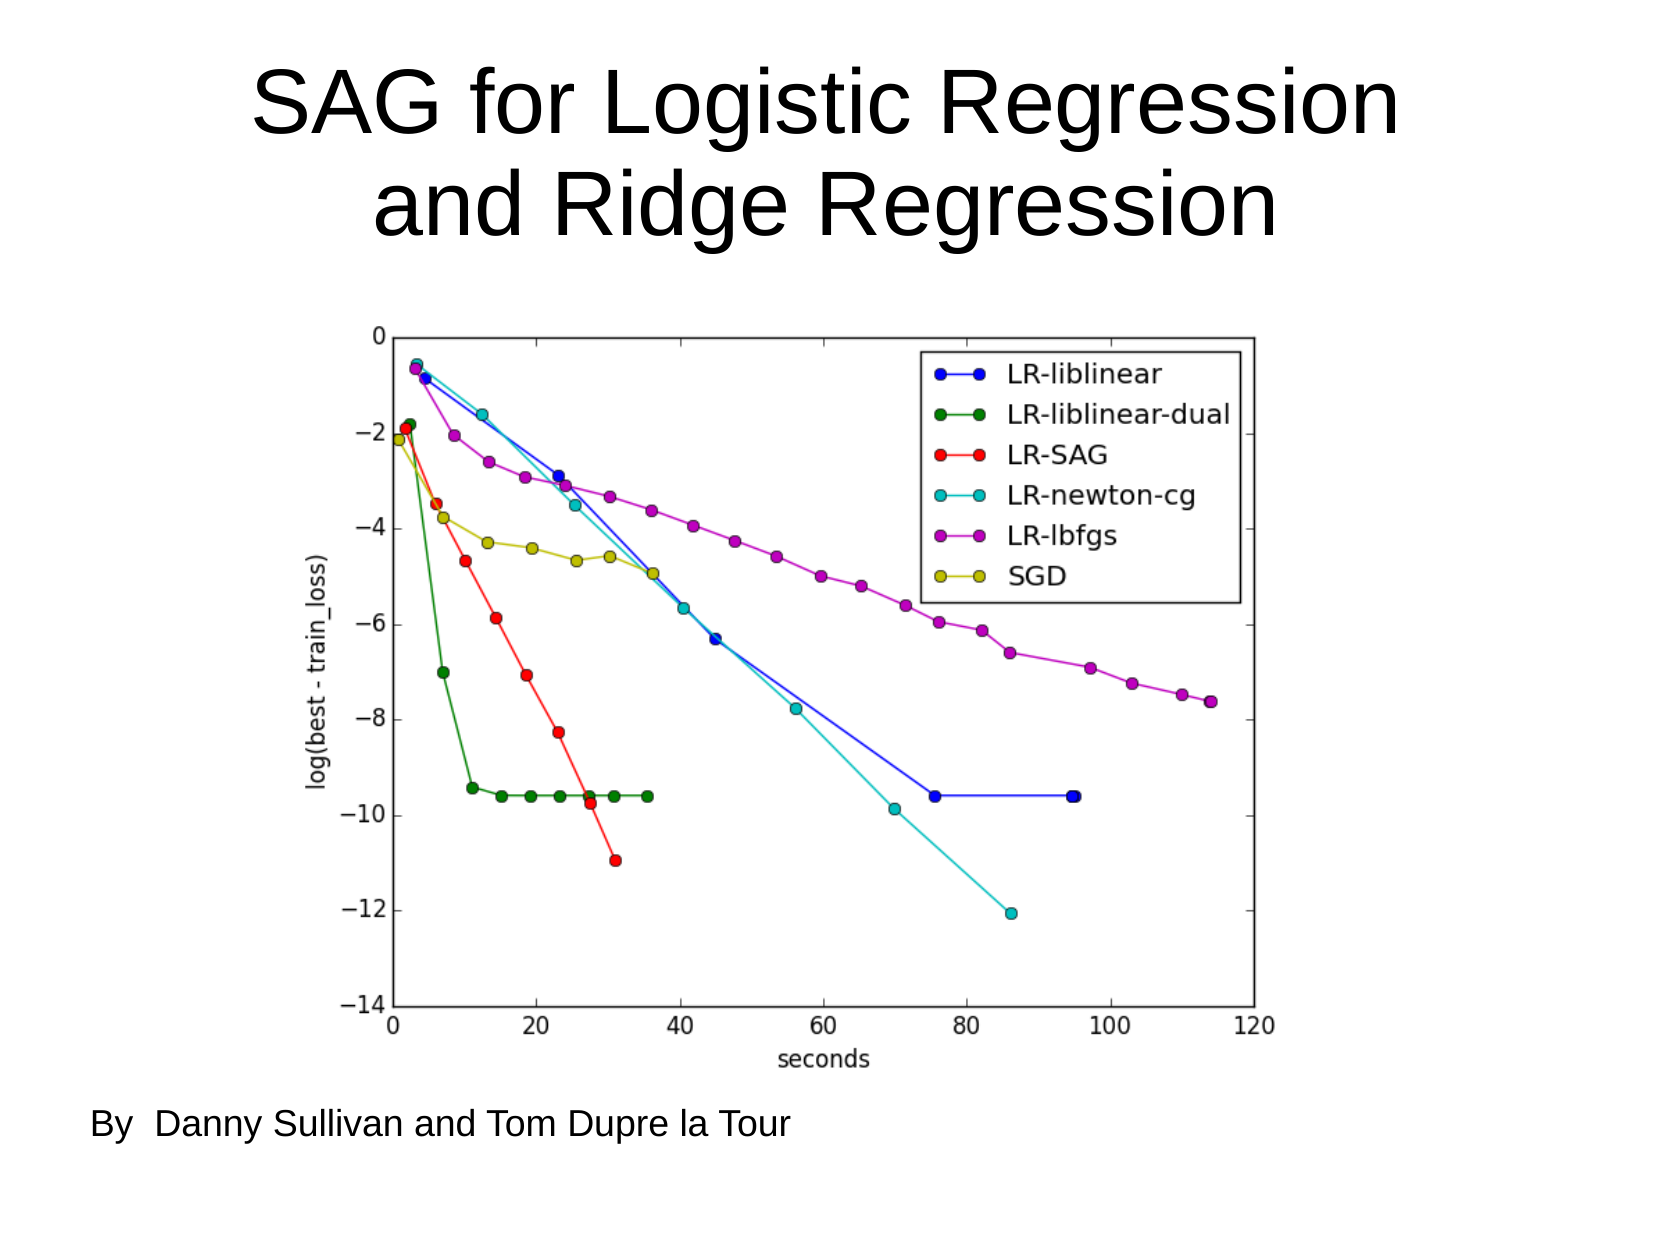

# SAG for Logistic Regression and Ridge Regression
By Danny Sullivan and Tom Dupre la Tour